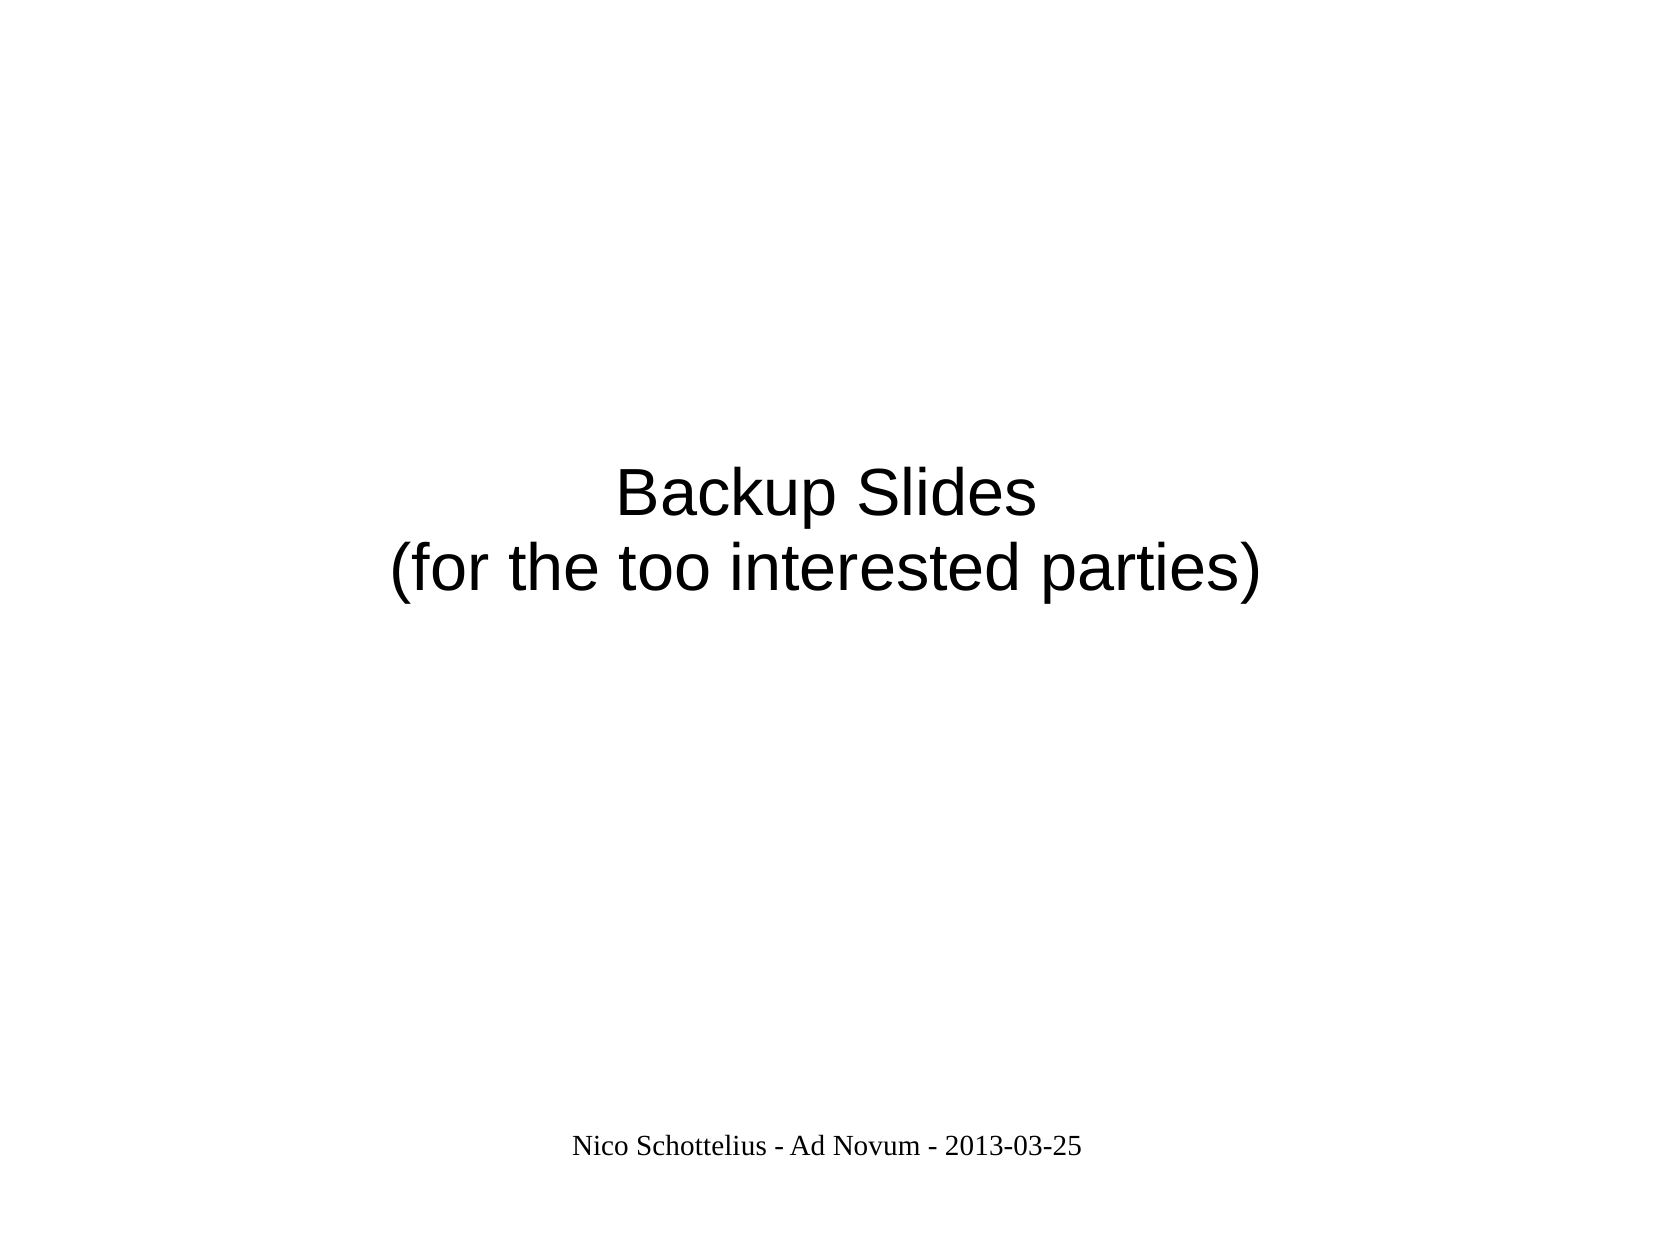

# Backup Slides
(for the too interested parties)
Nico Schottelius - Ad Novum - 2013-03-25